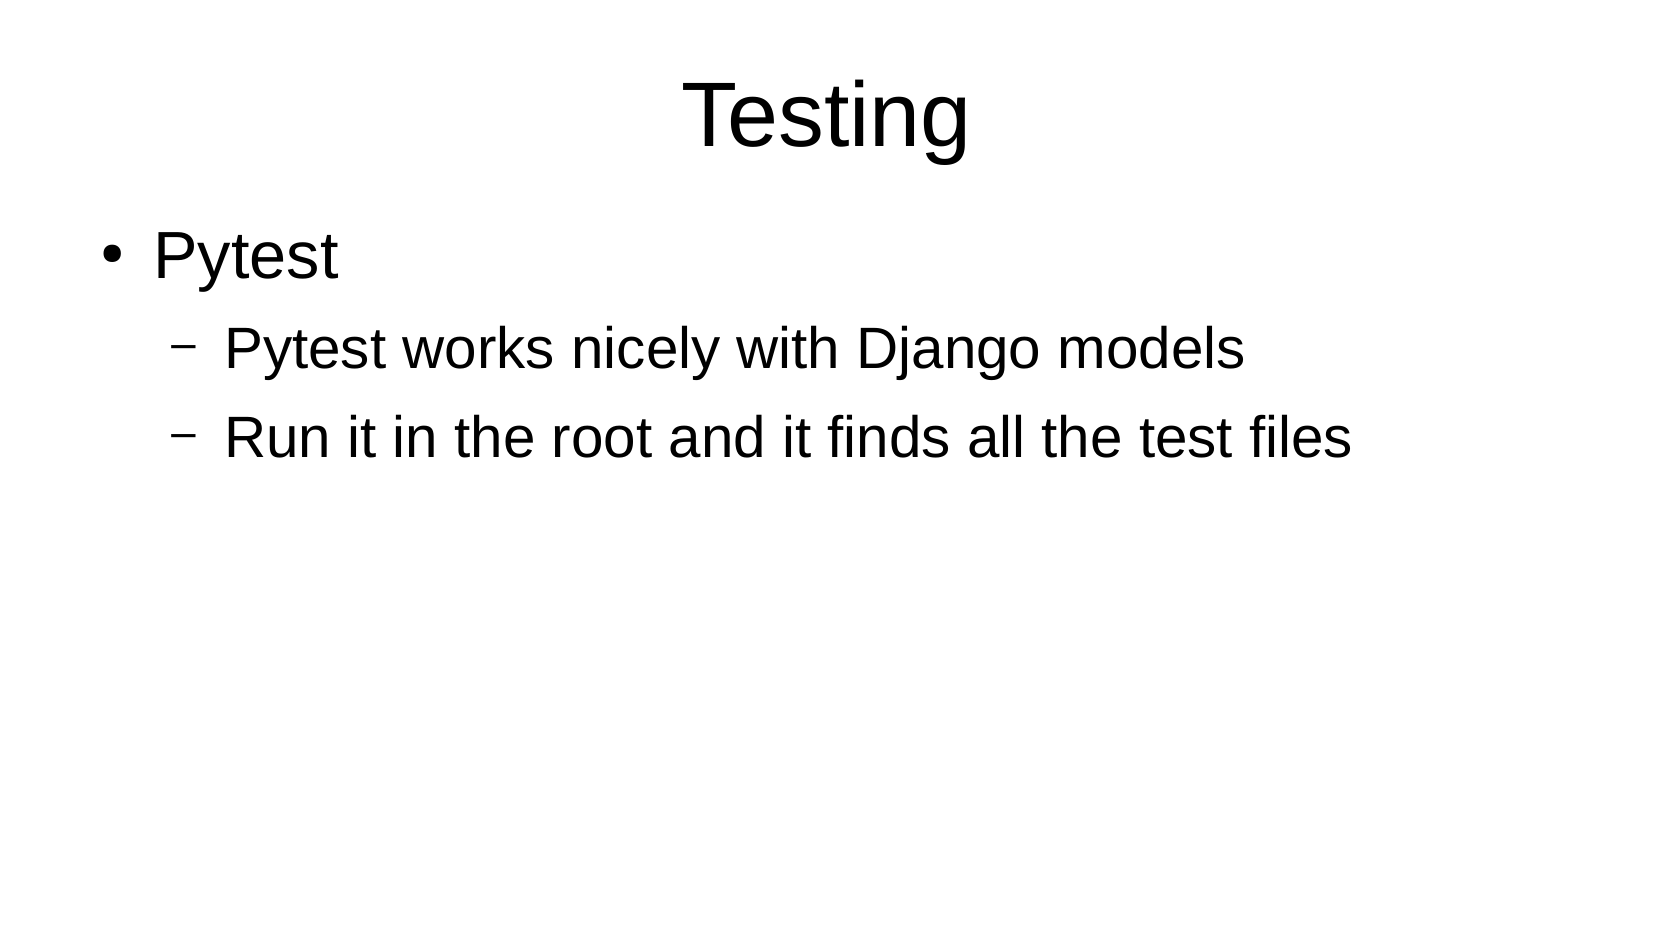

# Testing
Pytest
Pytest works nicely with Django models
Run it in the root and it finds all the test files